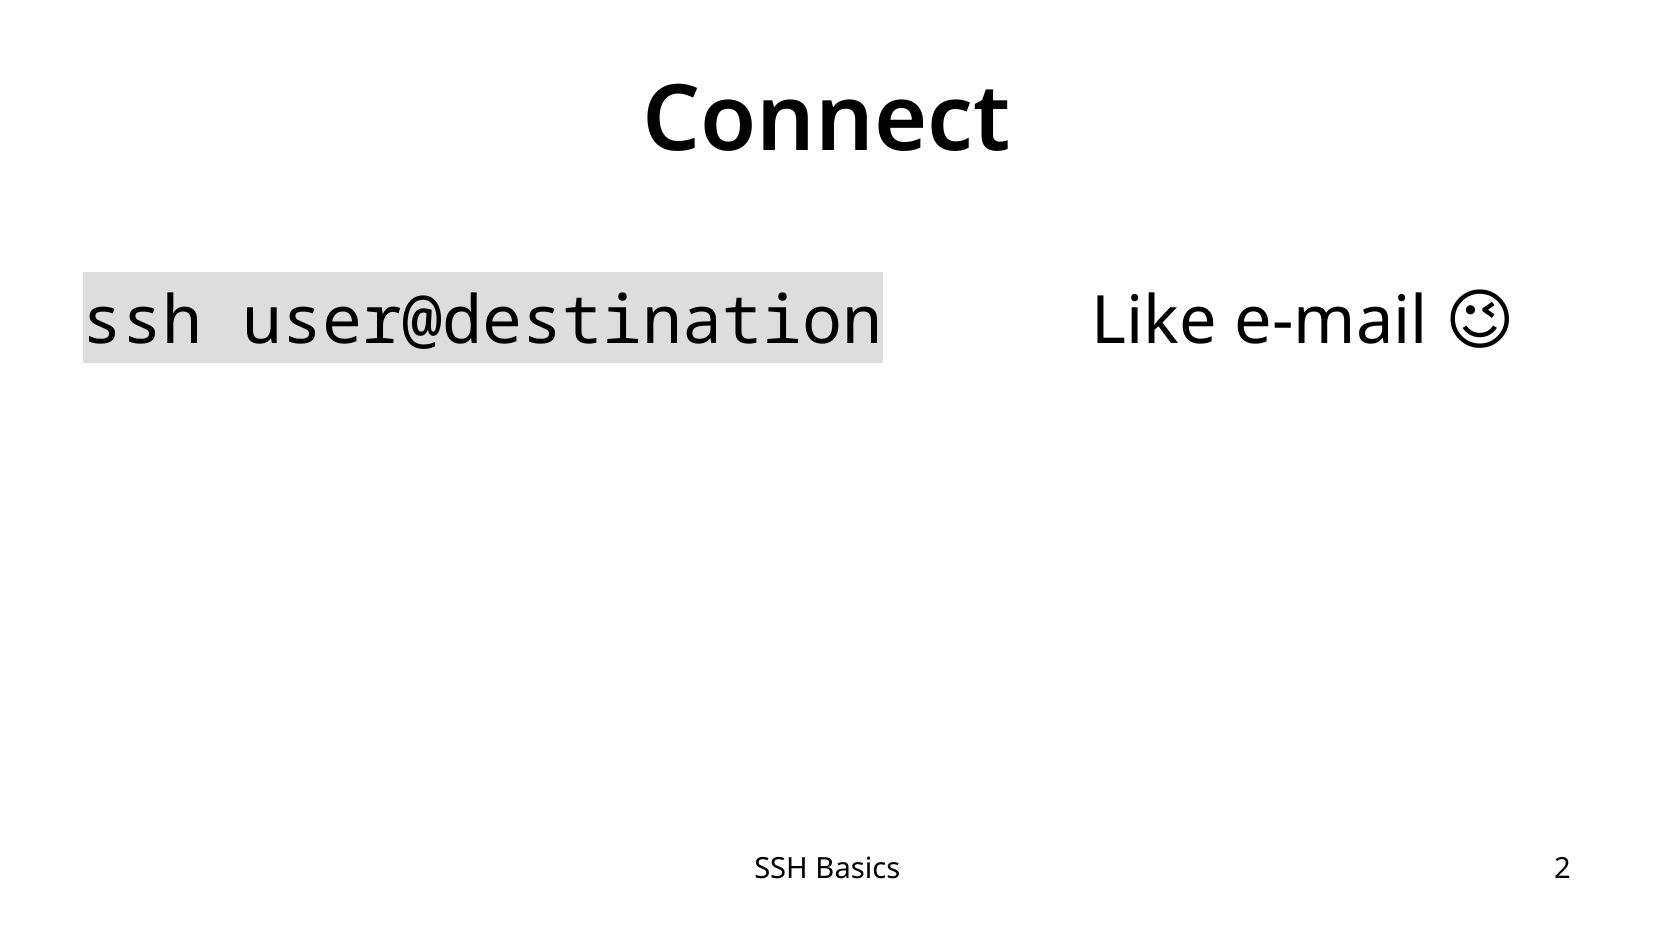

# Connect
ssh user@destination
Like e-mail 😉
SSH Basics
2